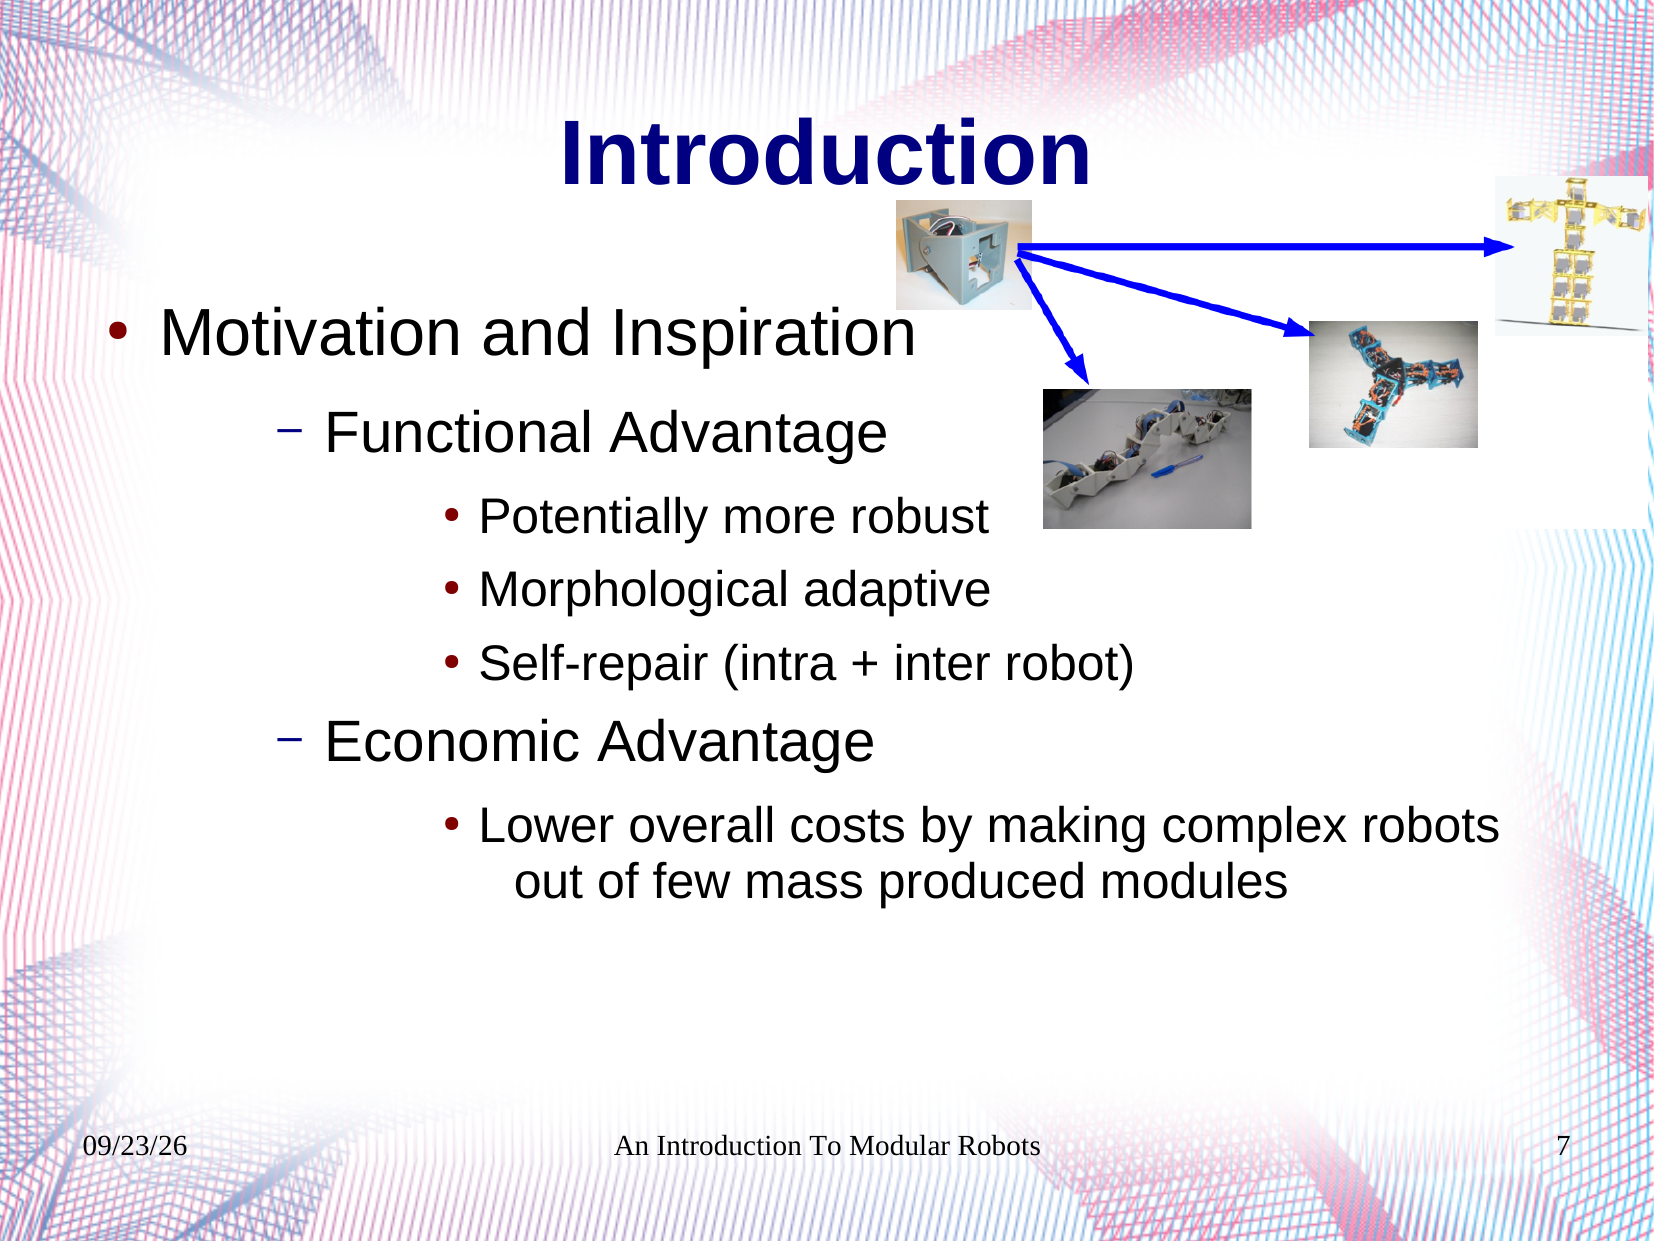

# Introduction
Motivation and Inspiration
Functional Advantage
Potentially more robust
Morphological adaptive
Self-repair (intra + inter robot)
Economic Advantage
Lower overall costs by making complex robots out of few mass produced modules
An Introduction To Modular Robots
7